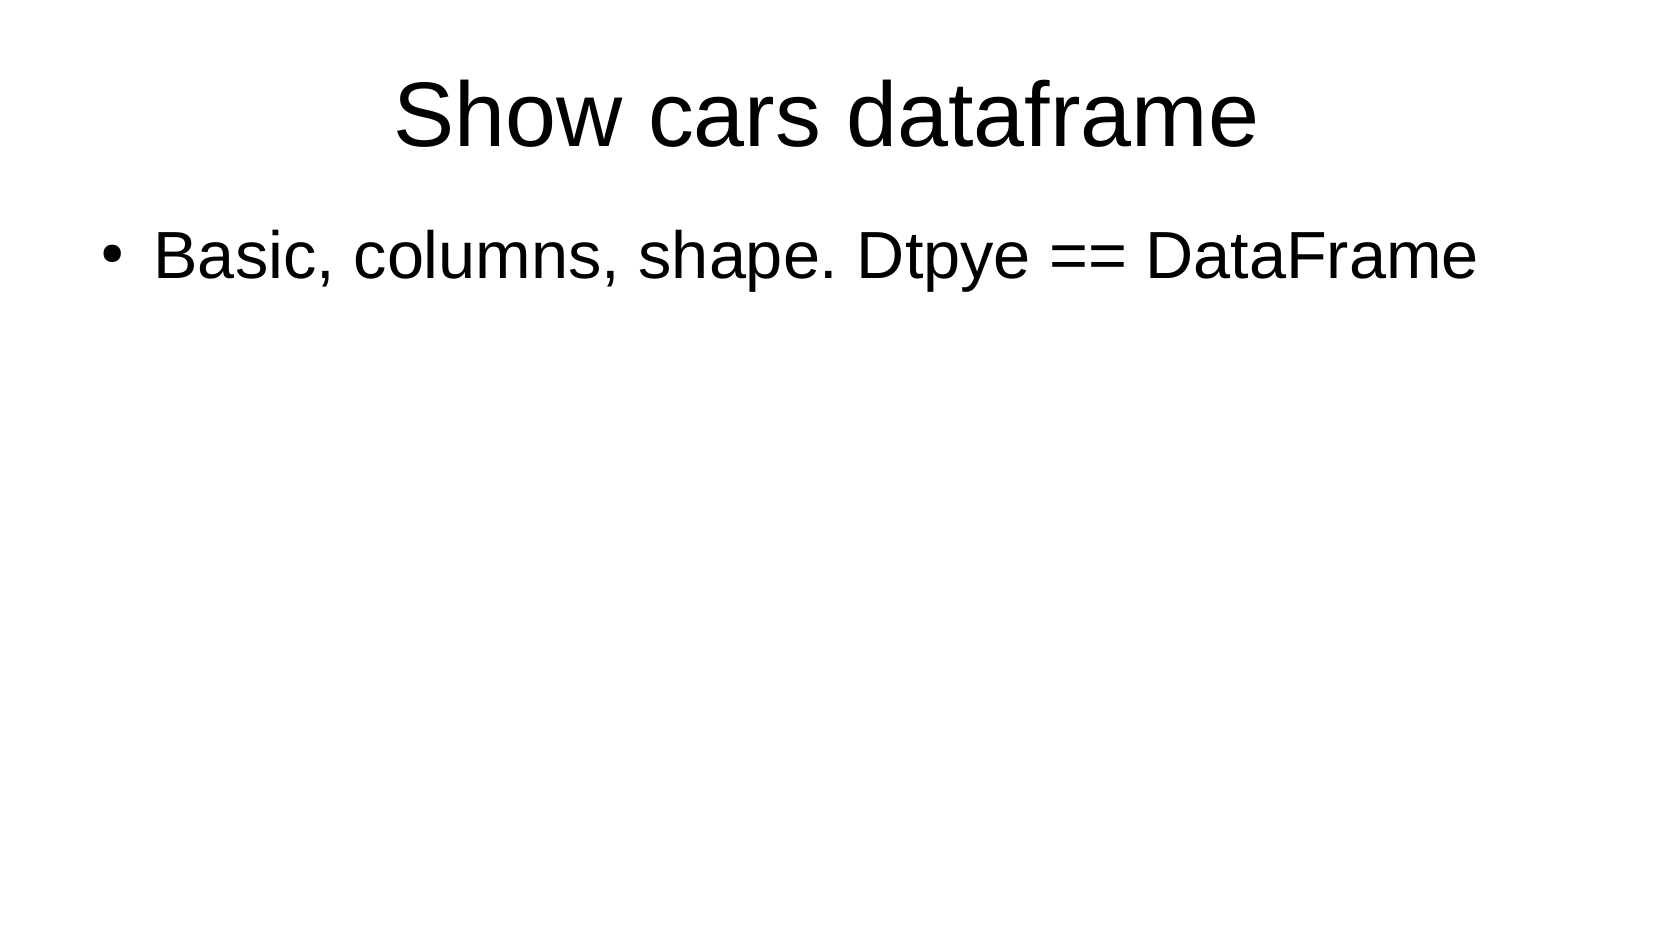

# Show cars dataframe
Basic, columns, shape. Dtpye == DataFrame